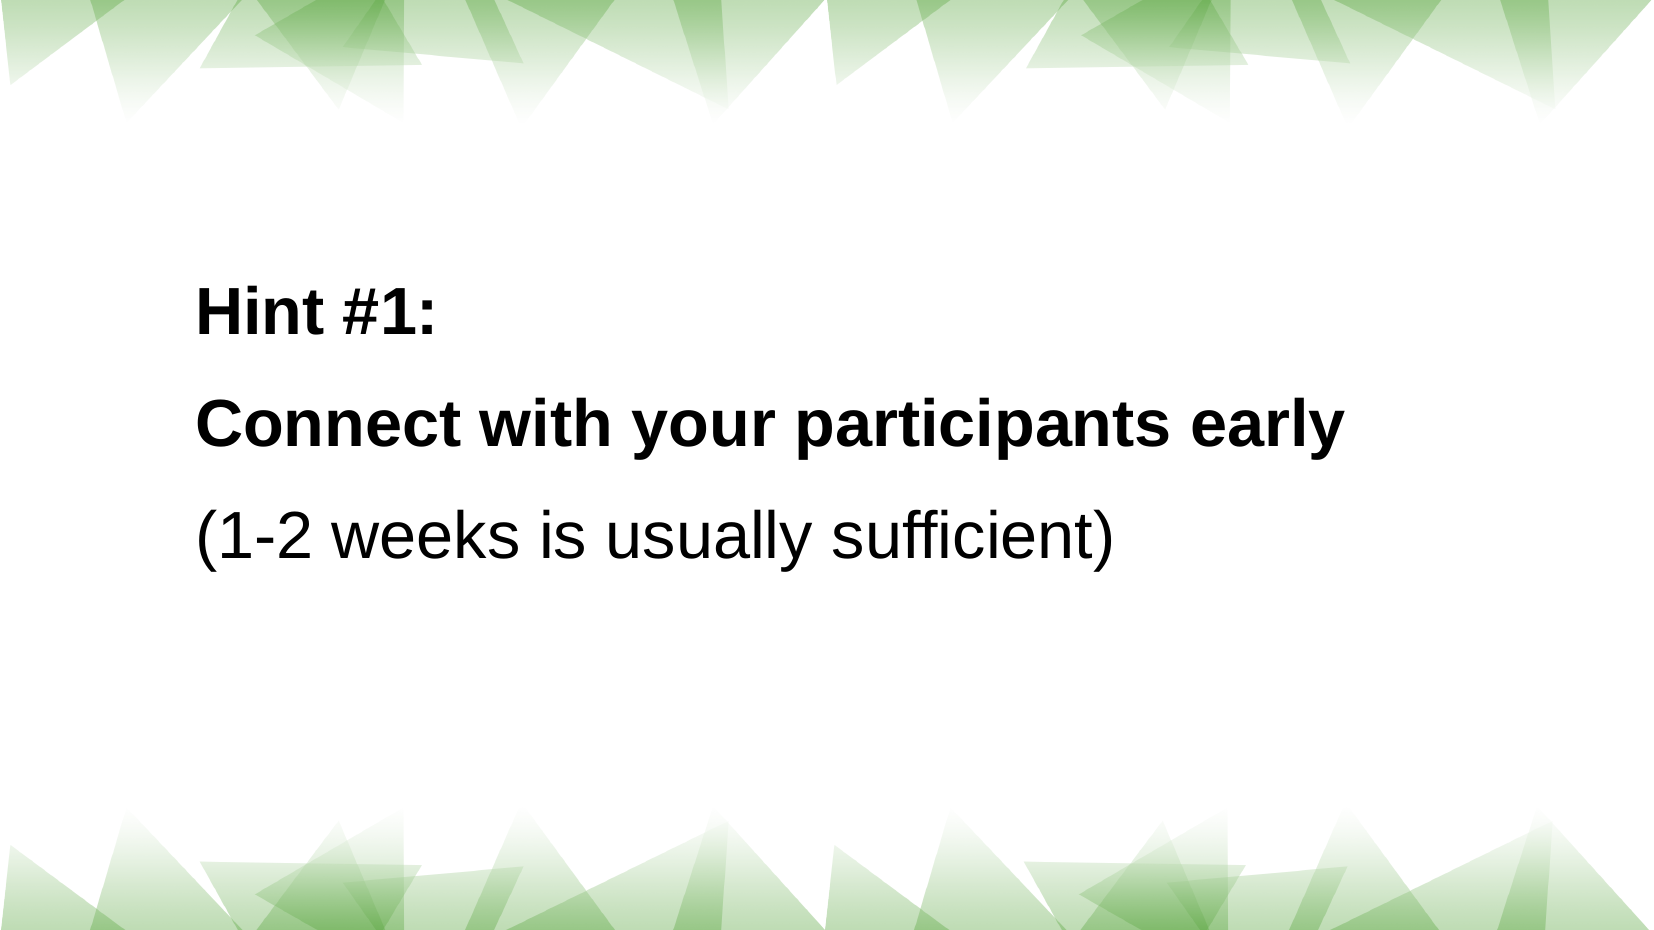

# Hint #1: Connect with your participants early (1-2 weeks is usually sufficient)